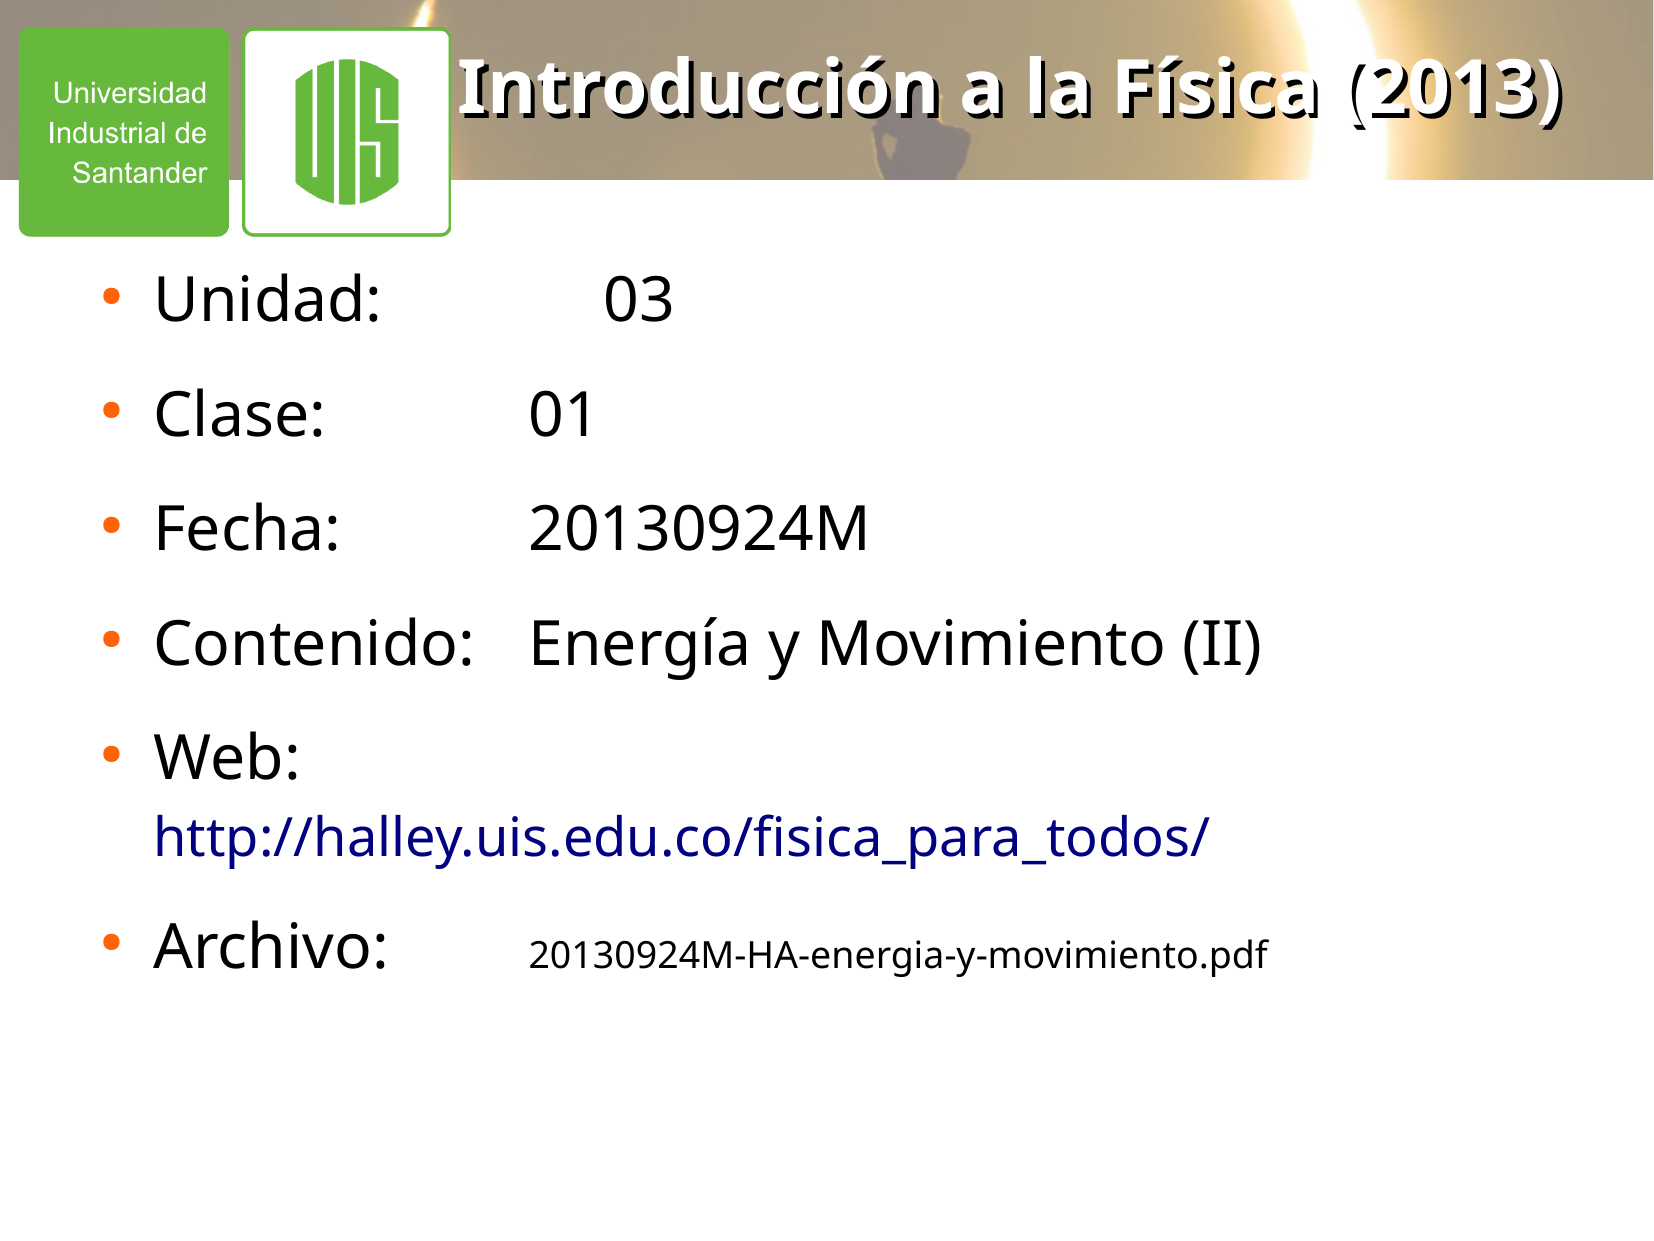

# Introducción a la Física (2013)
Unidad:			03
Clase:			01
Fecha:			20130924M
Contenido:	Energía y Movimiento (II)
Web:				http://halley.uis.edu.co/fisica_para_todos/
Archivo:		20130924M-HA-energia-y-movimiento.pdf